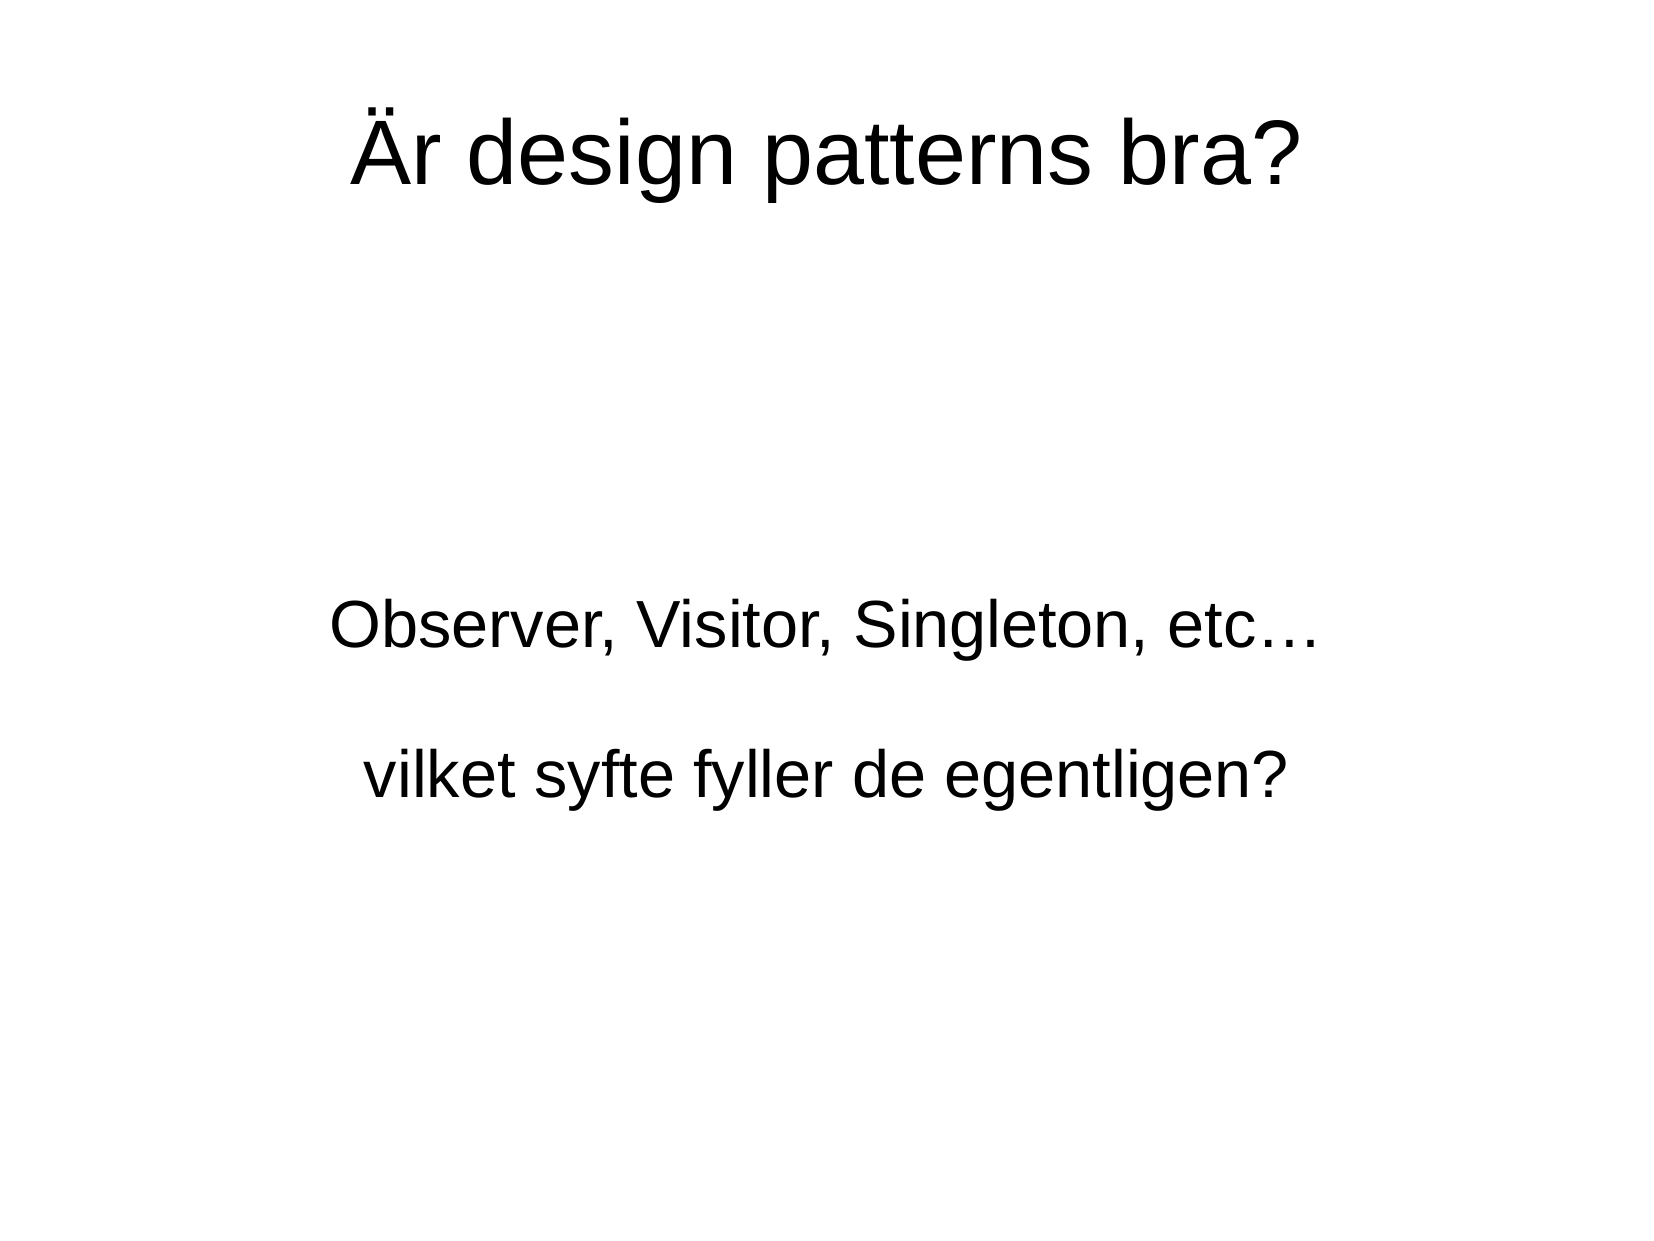

# Är design patterns bra?
Observer, Visitor, Singleton, etc…
vilket syfte fyller de egentligen?